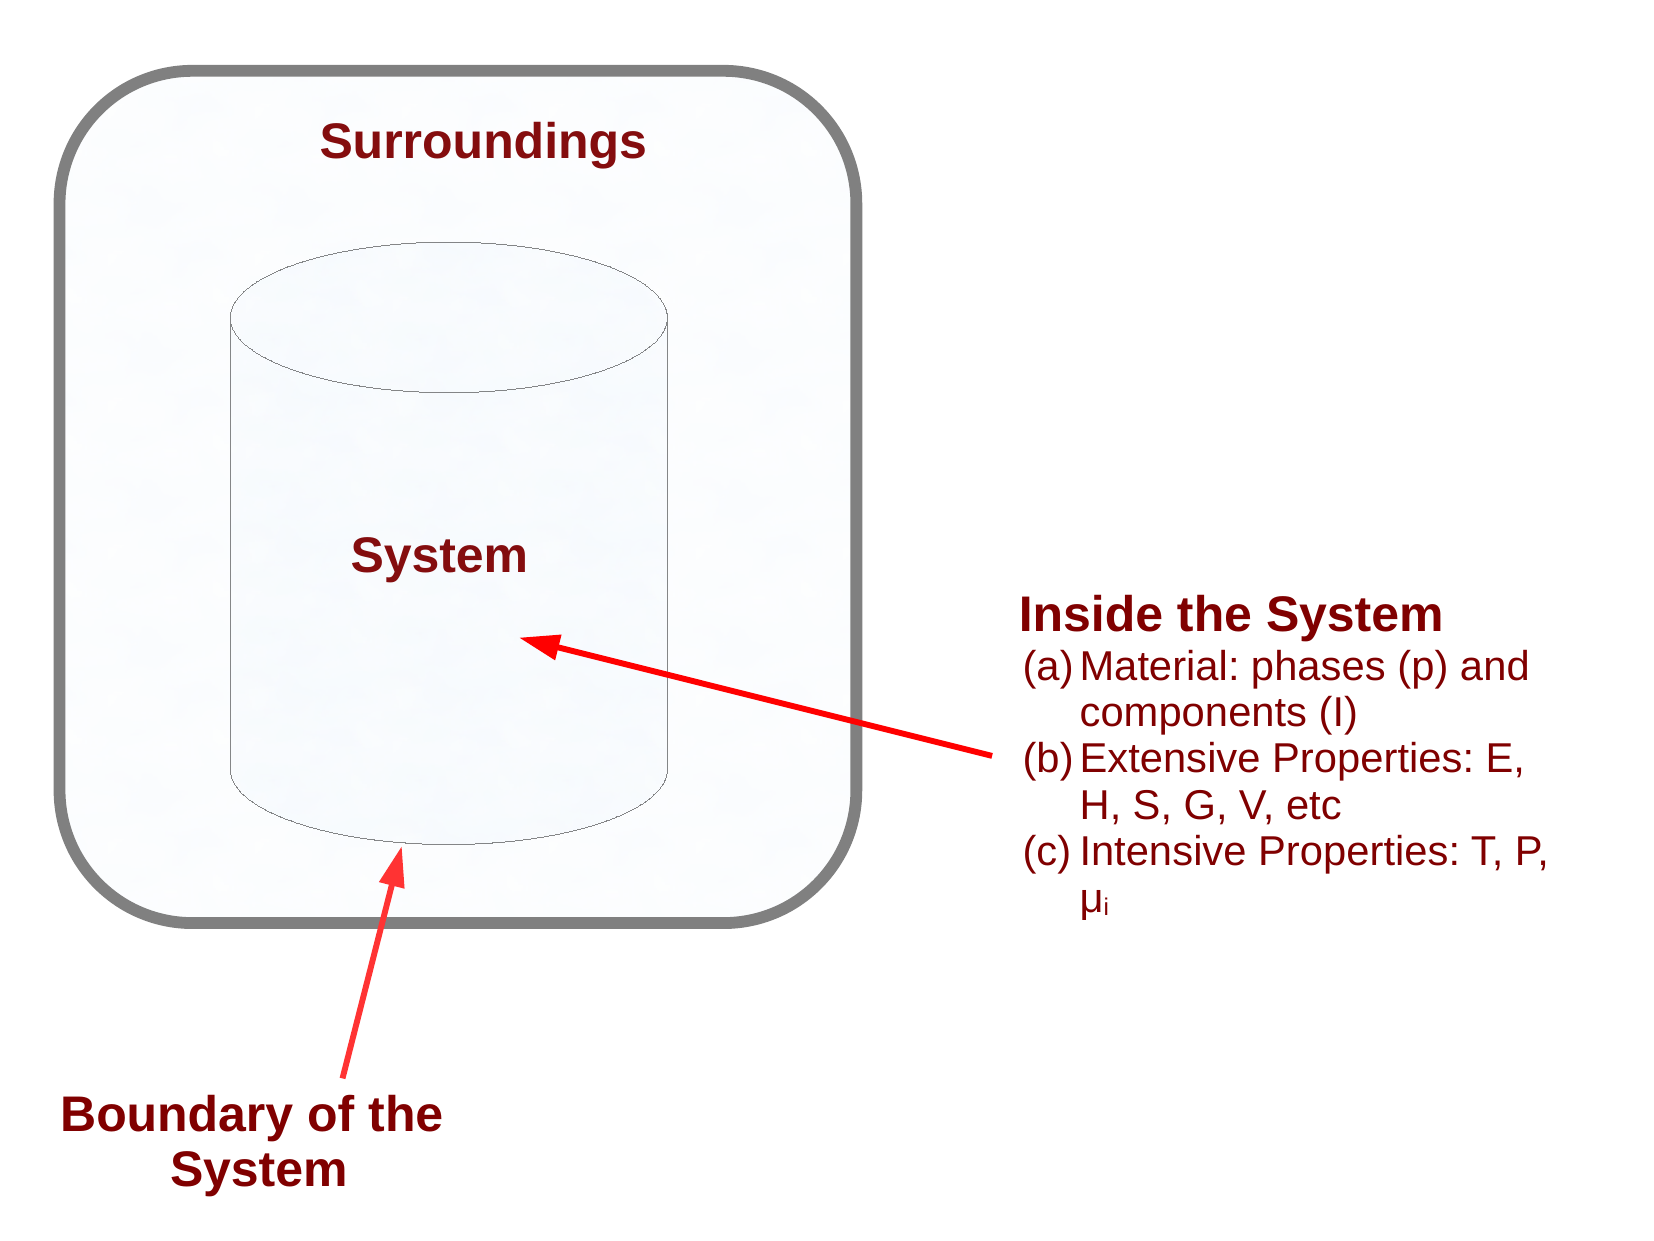

Surroundings
System
Inside the System
Material: phases (p) and components (I)
Extensive Properties: E, H, S, G, V, etc
Intensive Properties: T, P, μi
Boundary of the
System